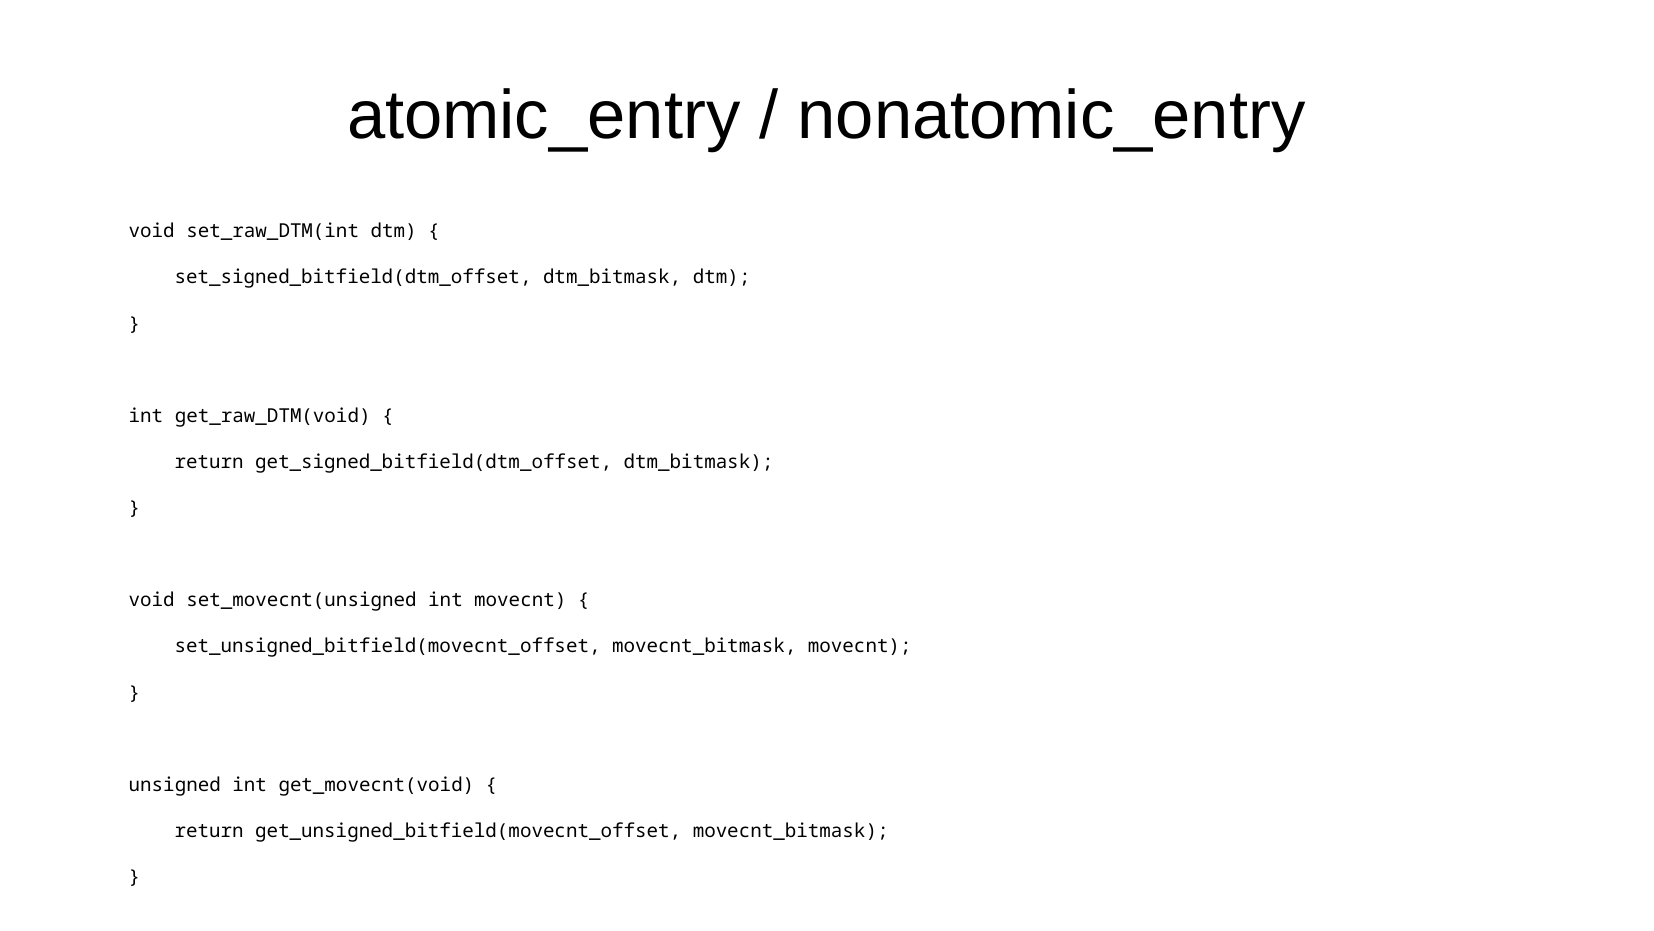

# atomic_entry / nonatomic_entry
 void set_raw_DTM(int dtm) {
 set_signed_bitfield(dtm_offset, dtm_bitmask, dtm);
 }
 int get_raw_DTM(void) {
 return get_signed_bitfield(dtm_offset, dtm_bitmask);
 }
 void set_movecnt(unsigned int movecnt) {
 set_unsigned_bitfield(movecnt_offset, movecnt_bitmask, movecnt);
 }
 unsigned int get_movecnt(void) {
 return get_unsigned_bitfield(movecnt_offset, movecnt_bitmask);
 }